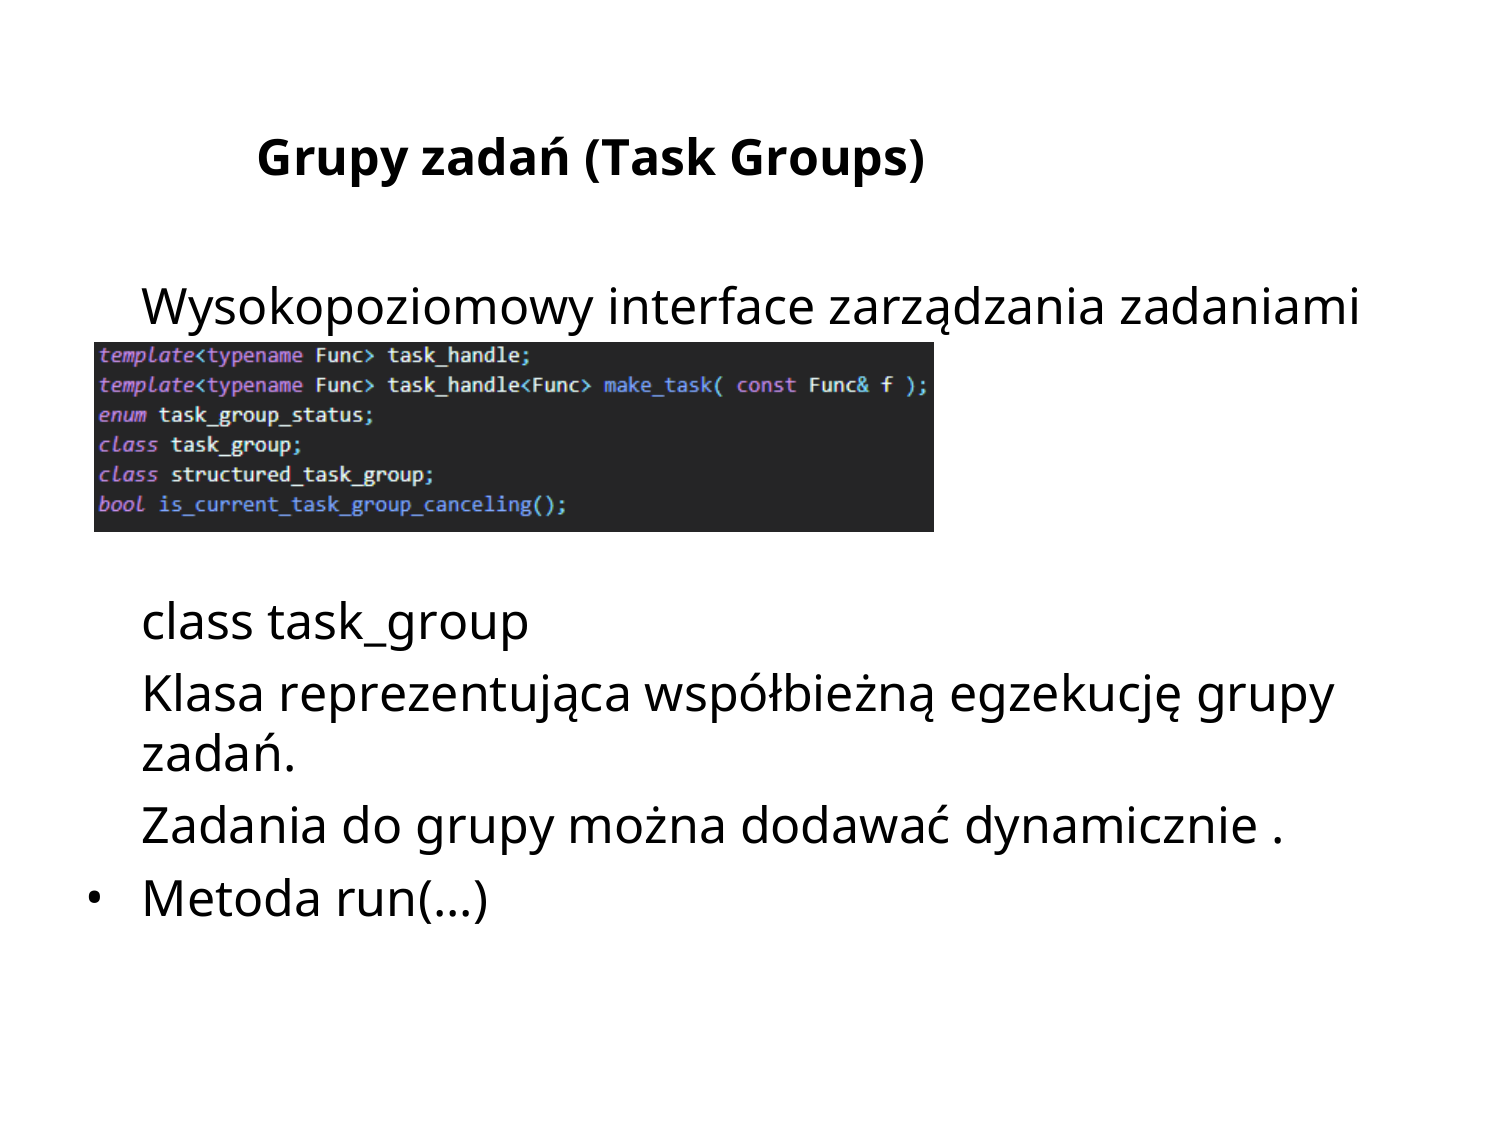

# Grupy zadań (Task Groups)
Wysokopoziomowy interface zarządzania zadaniami
class task_group
Klasa reprezentująca współbieżną egzekucję grupy zadań.
Zadania do grupy można dodawać dynamicznie .
Metoda run(...)